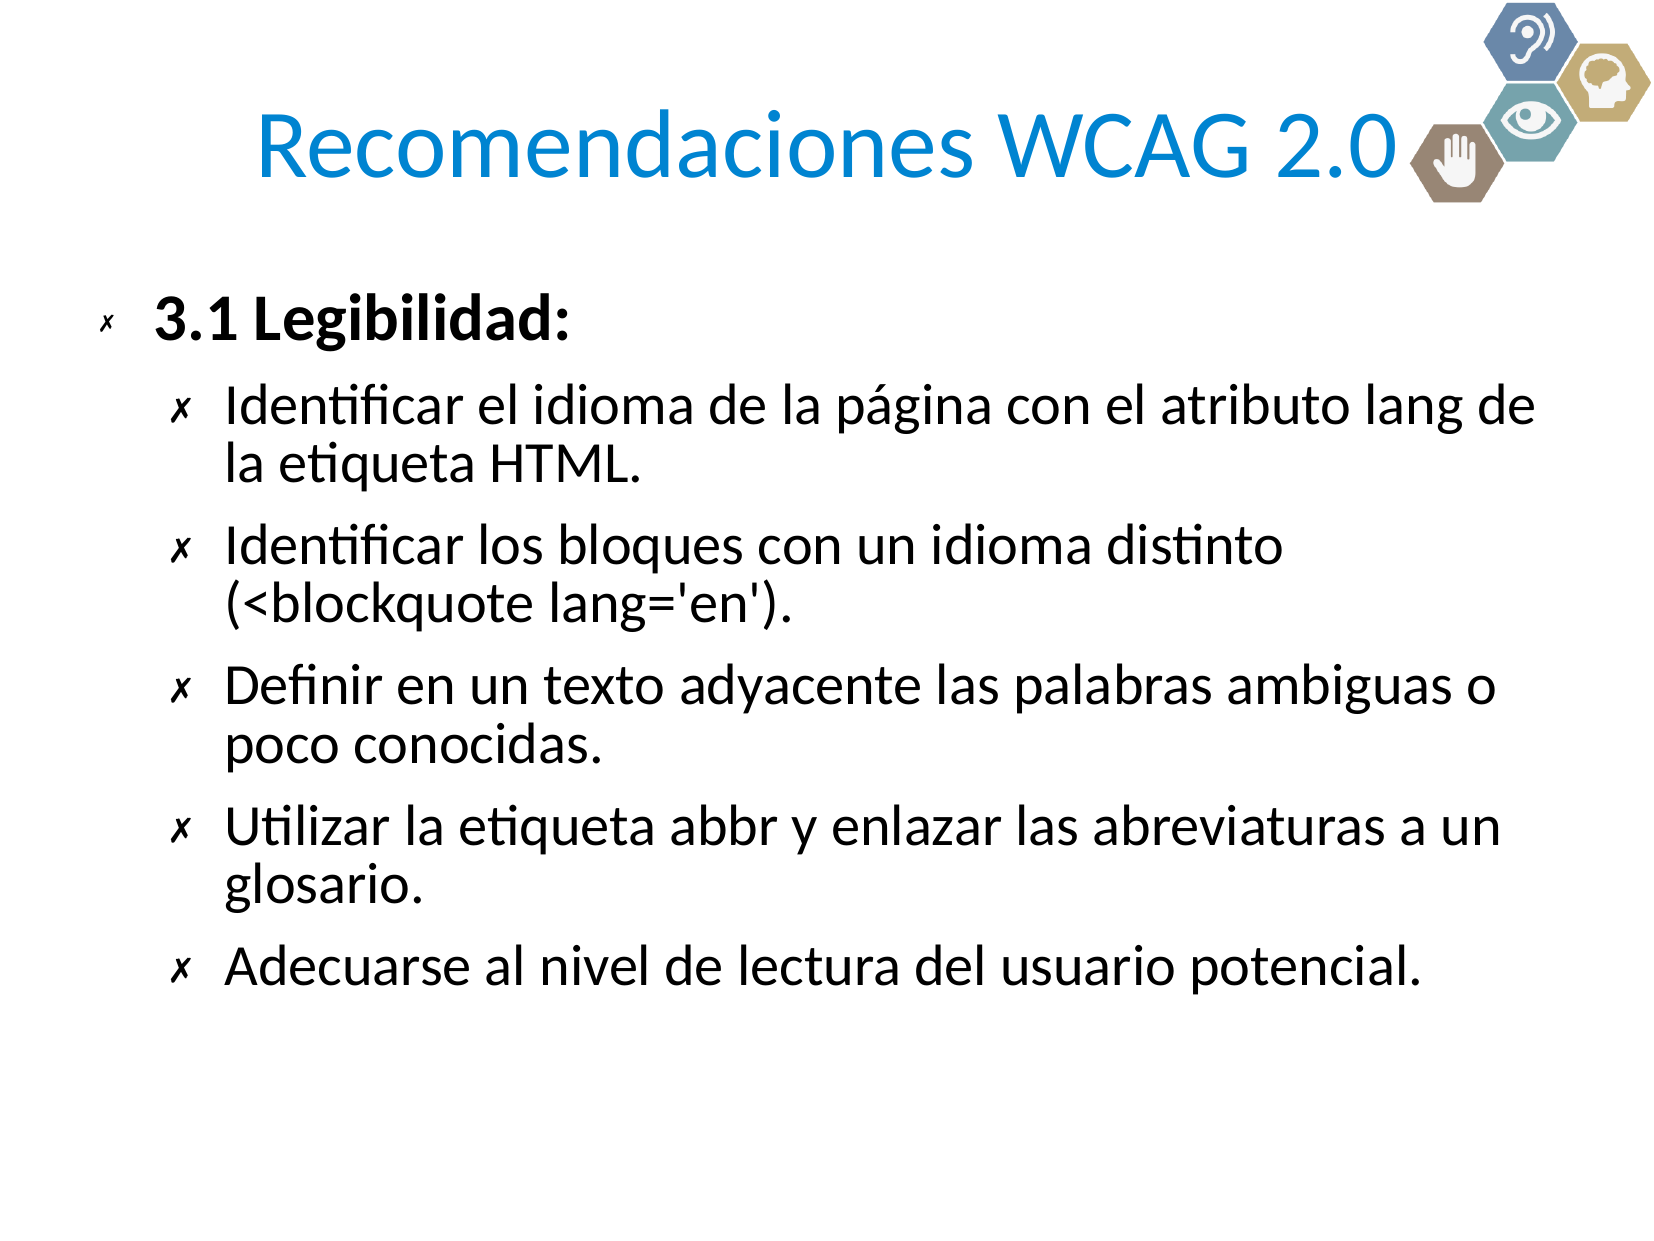

# Recomendaciones WCAG 2.0
3.1 Legibilidad:
Identificar el idioma de la página con el atributo lang de la etiqueta HTML.
Identificar los bloques con un idioma distinto (<blockquote lang='en').
Definir en un texto adyacente las palabras ambiguas o poco conocidas.
Utilizar la etiqueta abbr y enlazar las abreviaturas a un glosario.
Adecuarse al nivel de lectura del usuario potencial.